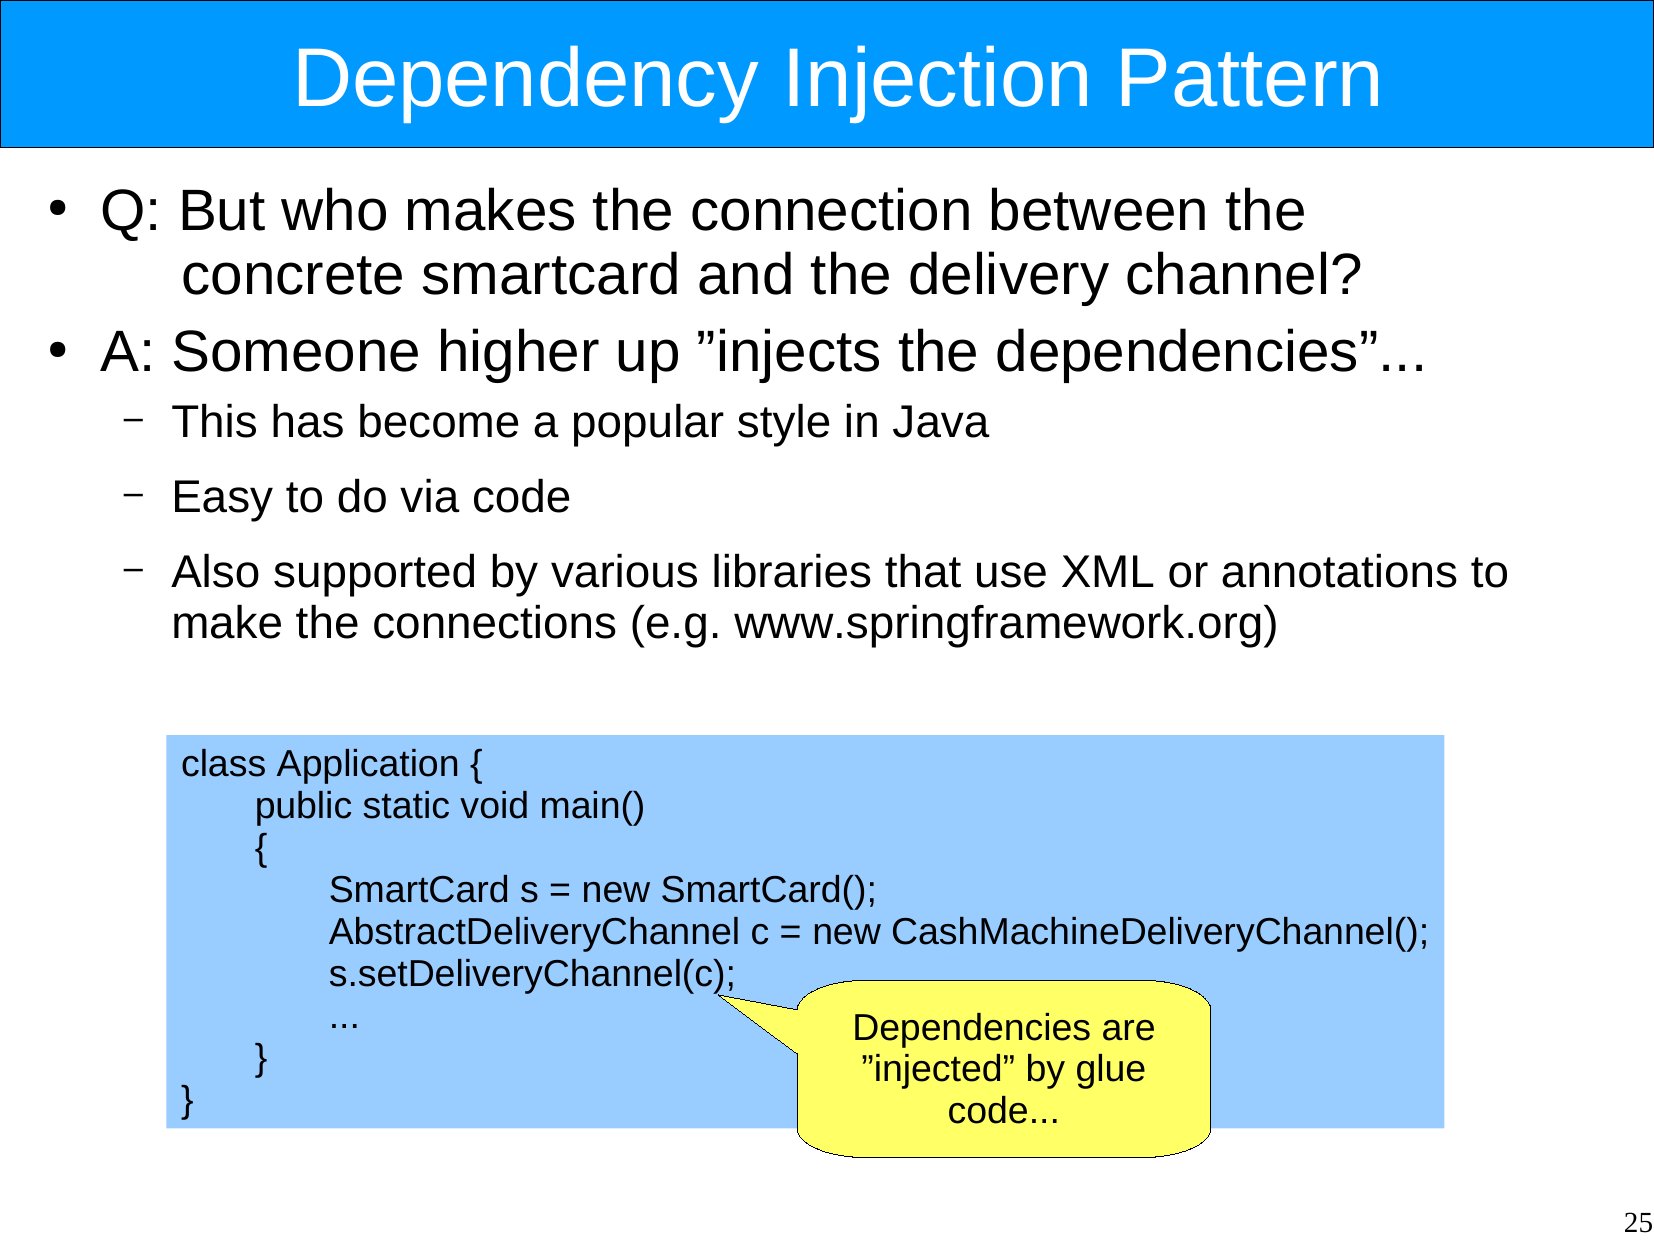

# Dependency Injection Pattern
Q: But who makes the connection between the
 concrete smartcard and the delivery channel?
A: Someone higher up ”injects the dependencies”...
This has become a popular style in Java
Easy to do via code
Also supported by various libraries that use XML or annotations to make the connections (e.g. www.springframework.org)
class Application {
	public static void main()
	{
		SmartCard s = new SmartCard();
		AbstractDeliveryChannel c = new CashMachineDeliveryChannel();
		s.setDeliveryChannel(c);
		...
	}
}
Dependencies are ”injected” by glue code...
25